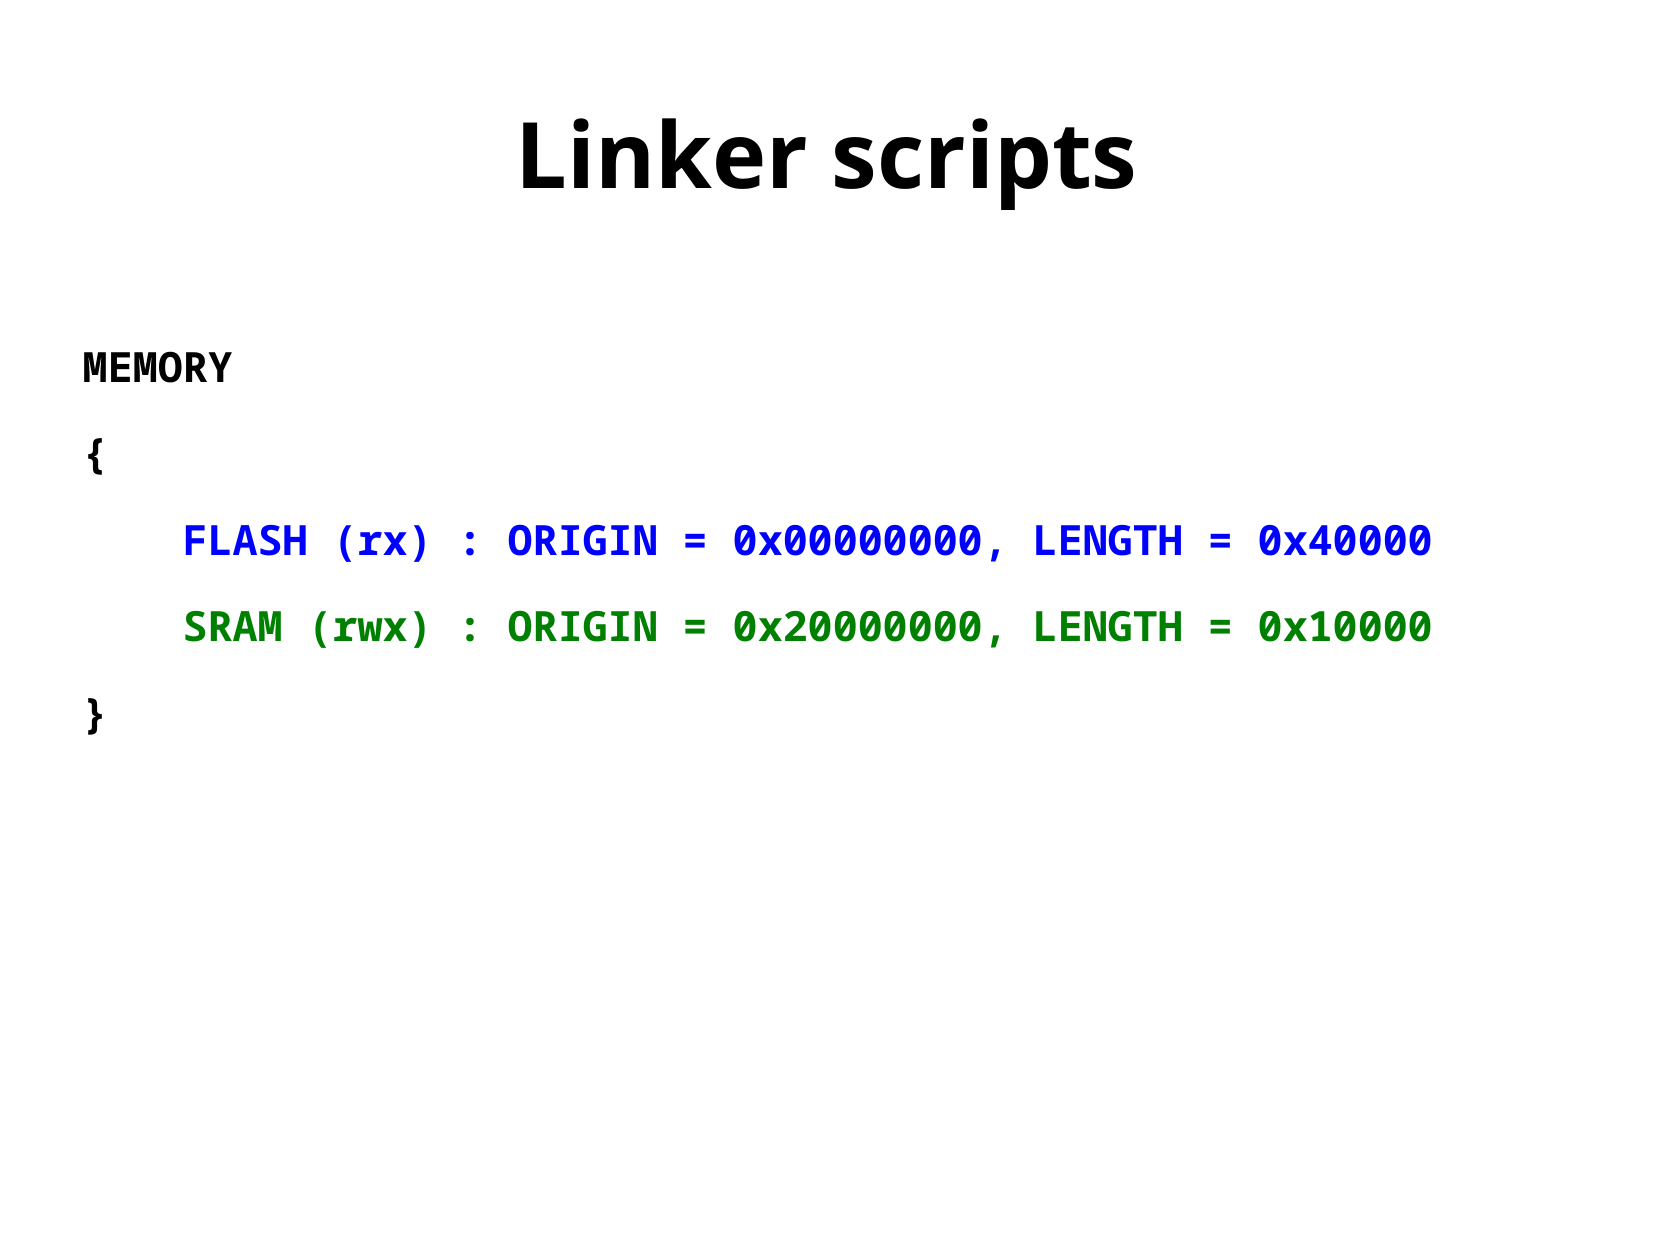

# Linker scripts
MEMORY
{
 FLASH (rx) : ORIGIN = 0x00000000, LENGTH = 0x40000
 SRAM (rwx) : ORIGIN = 0x20000000, LENGTH = 0x10000
}